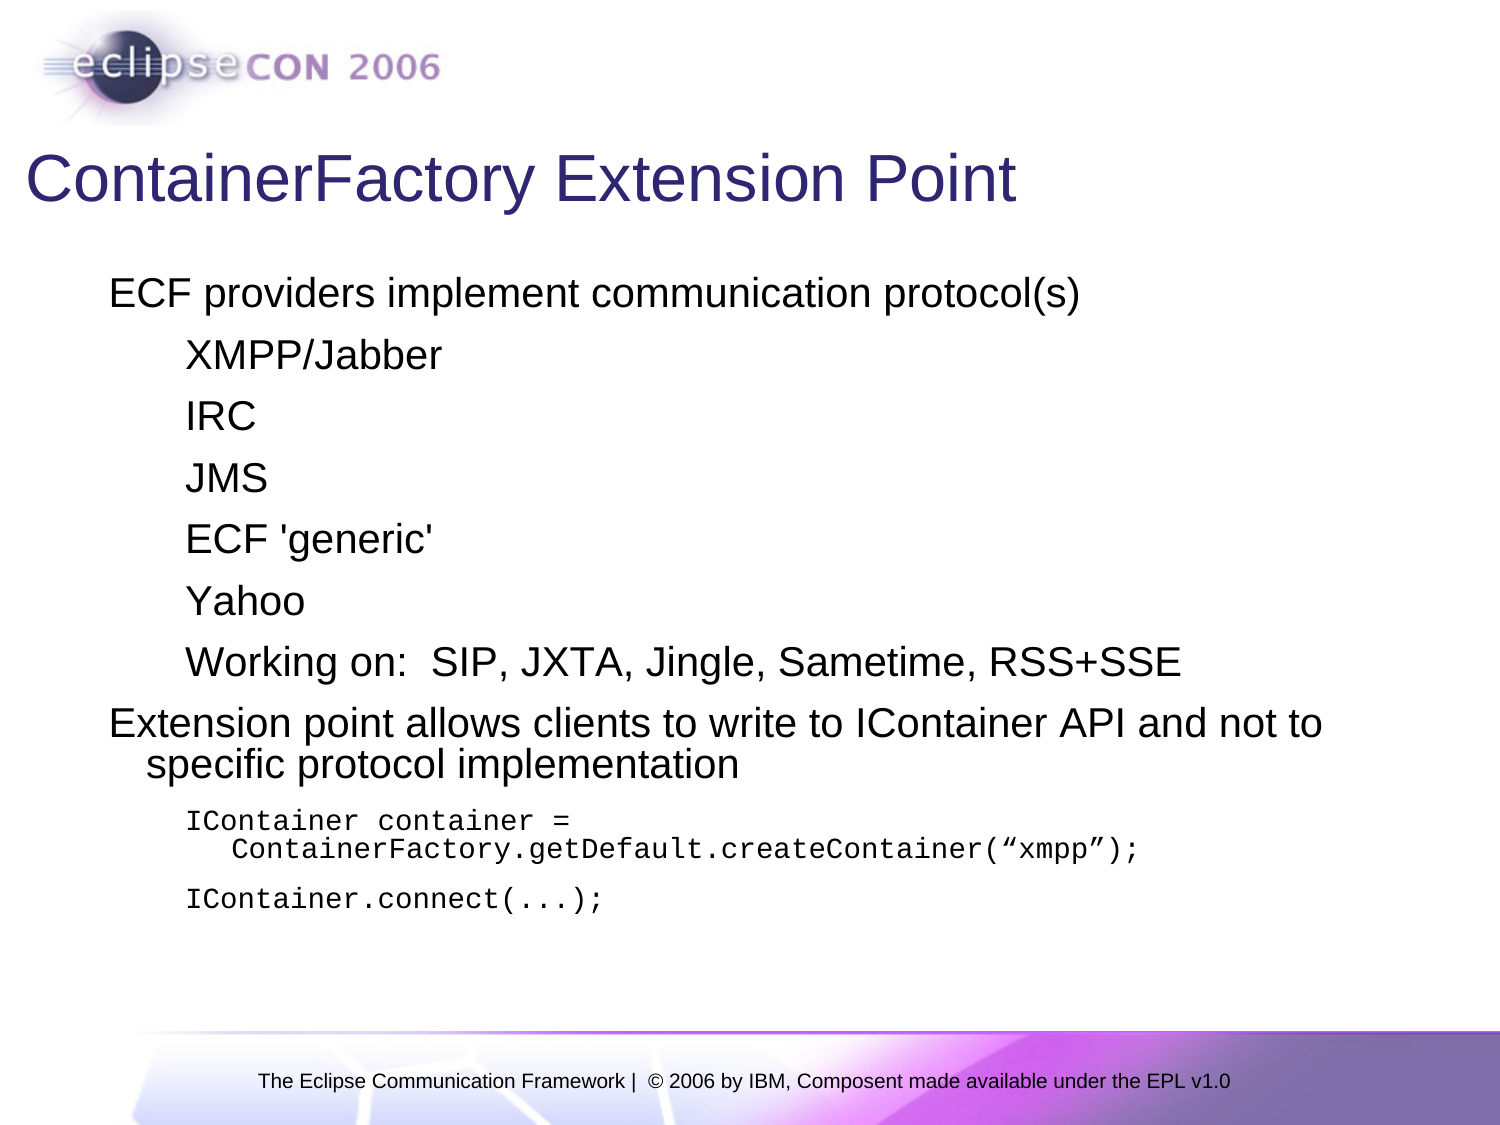

# ContainerFactory Extension Point
ECF providers implement communication protocol(s)
XMPP/Jabber
IRC
JMS
ECF 'generic'
Yahoo
Working on: SIP, JXTA, Jingle, Sametime, RSS+SSE
Extension point allows clients to write to IContainer API and not to specific protocol implementation
IContainer container = ContainerFactory.getDefault.createContainer(“xmpp”);
IContainer.connect(...);